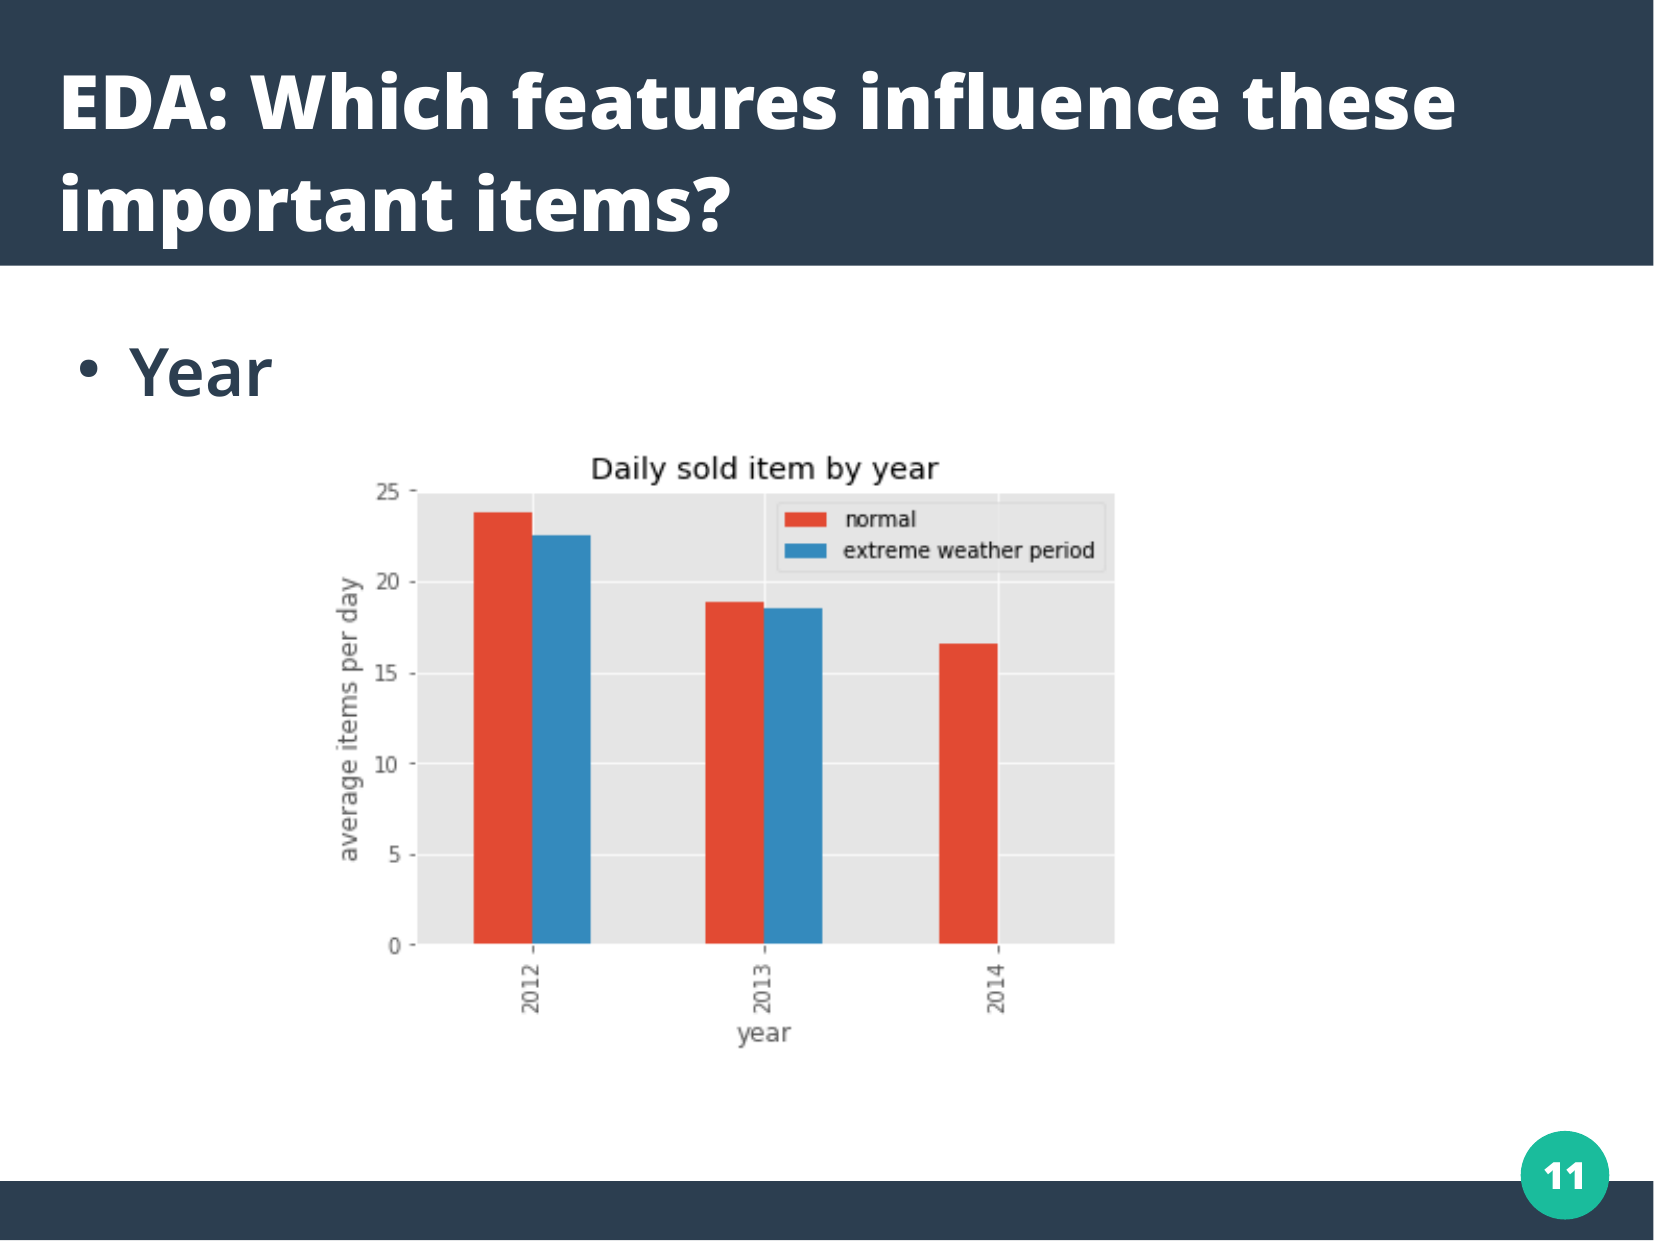

# EDA: Which features influence these important items?
Year
11